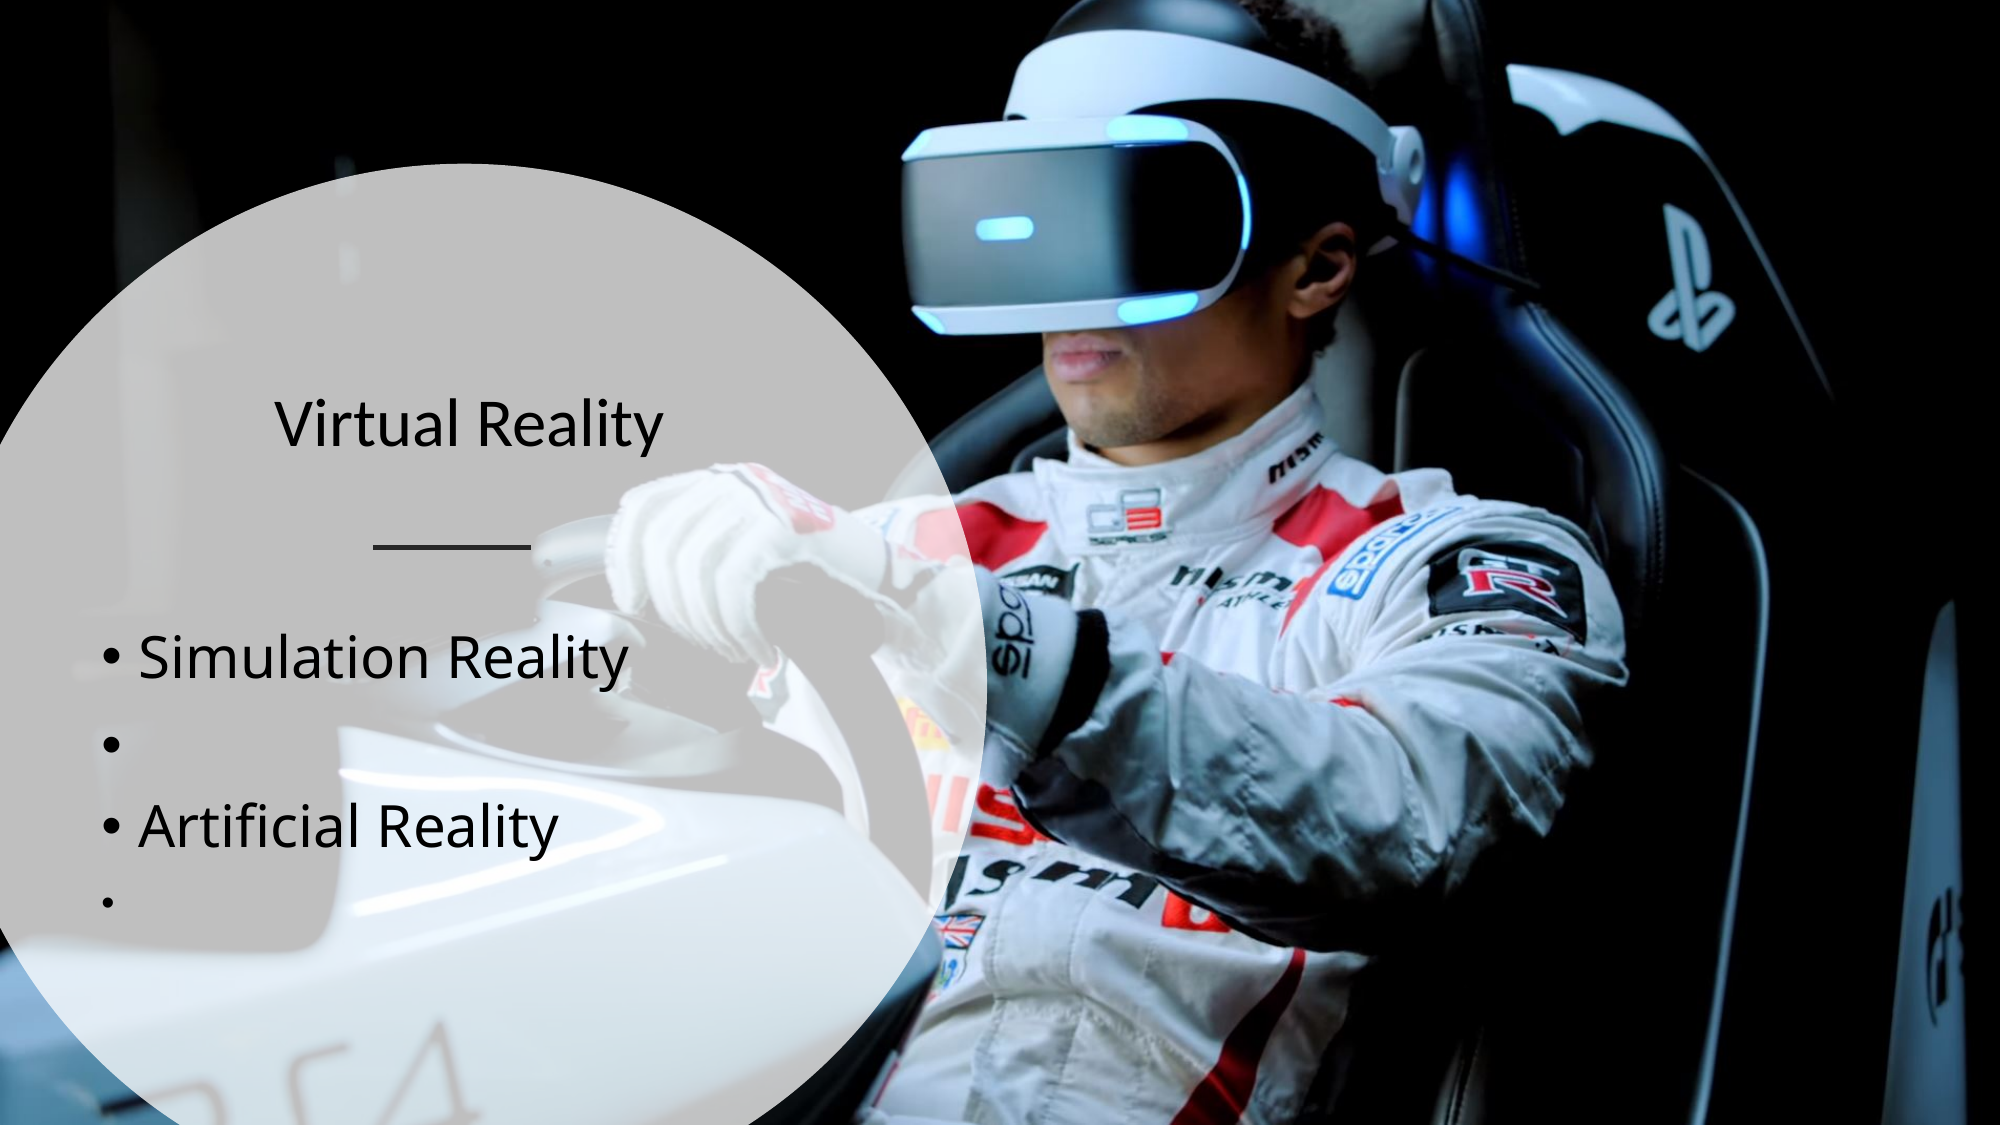

# Virtual Reality
Simulation Reality
Artificial Reality